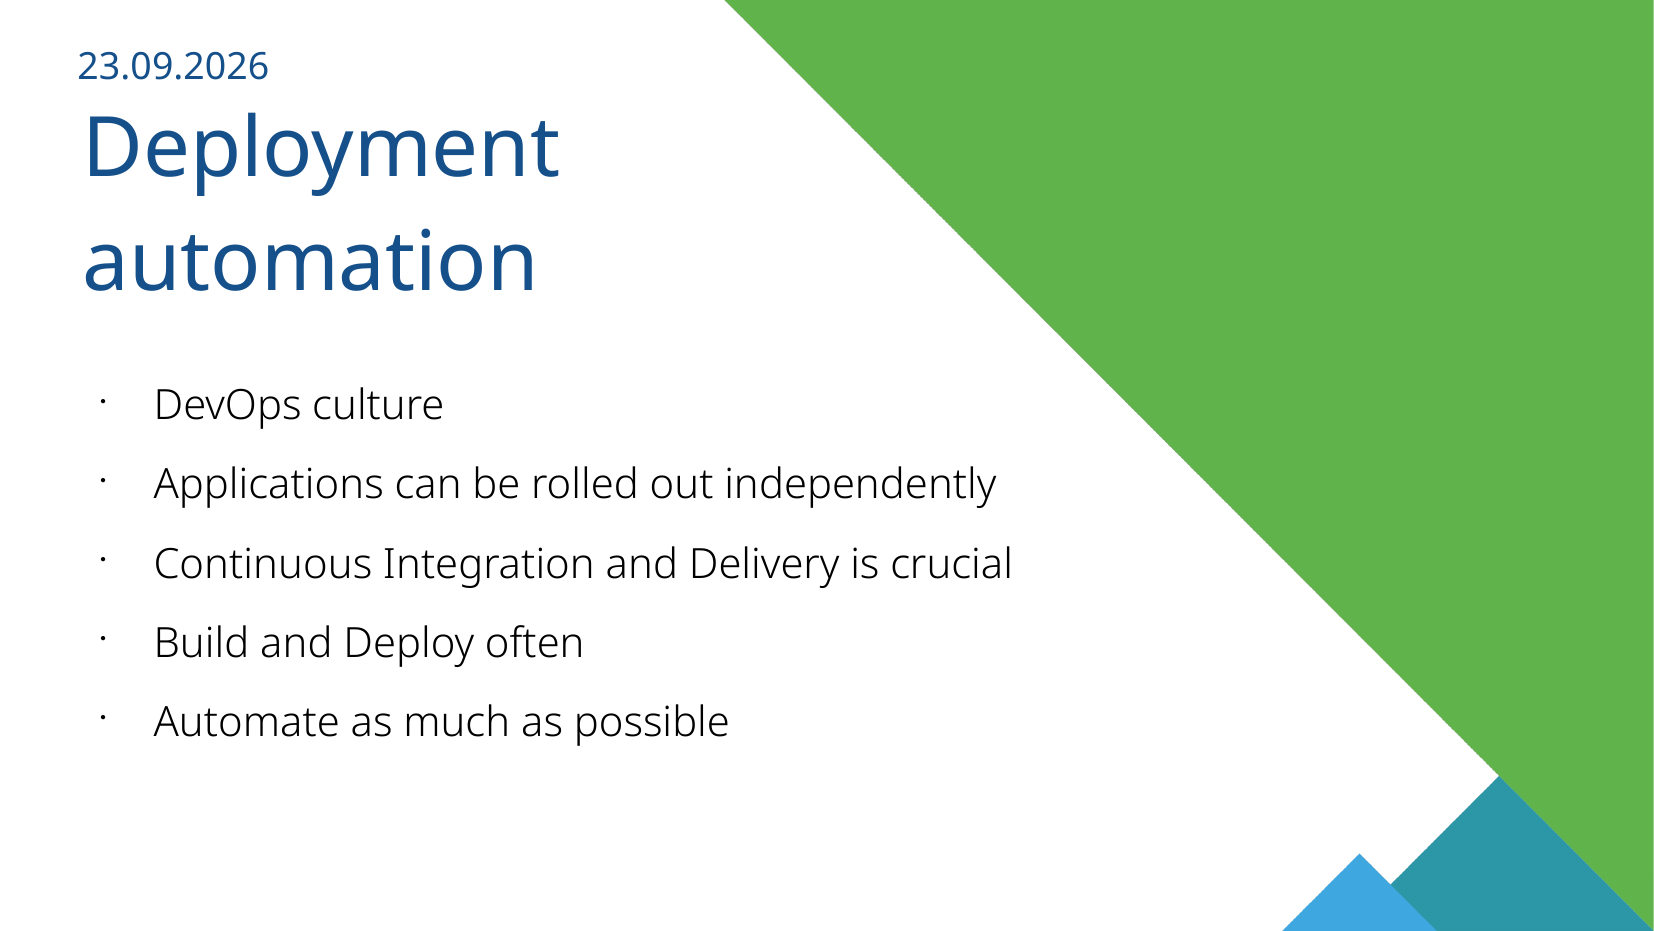

# Deployment automation
DevOps culture
Applications can be rolled out independently
Continuous Integration and Delivery is crucial
Build and Deploy often
Automate as much as possible